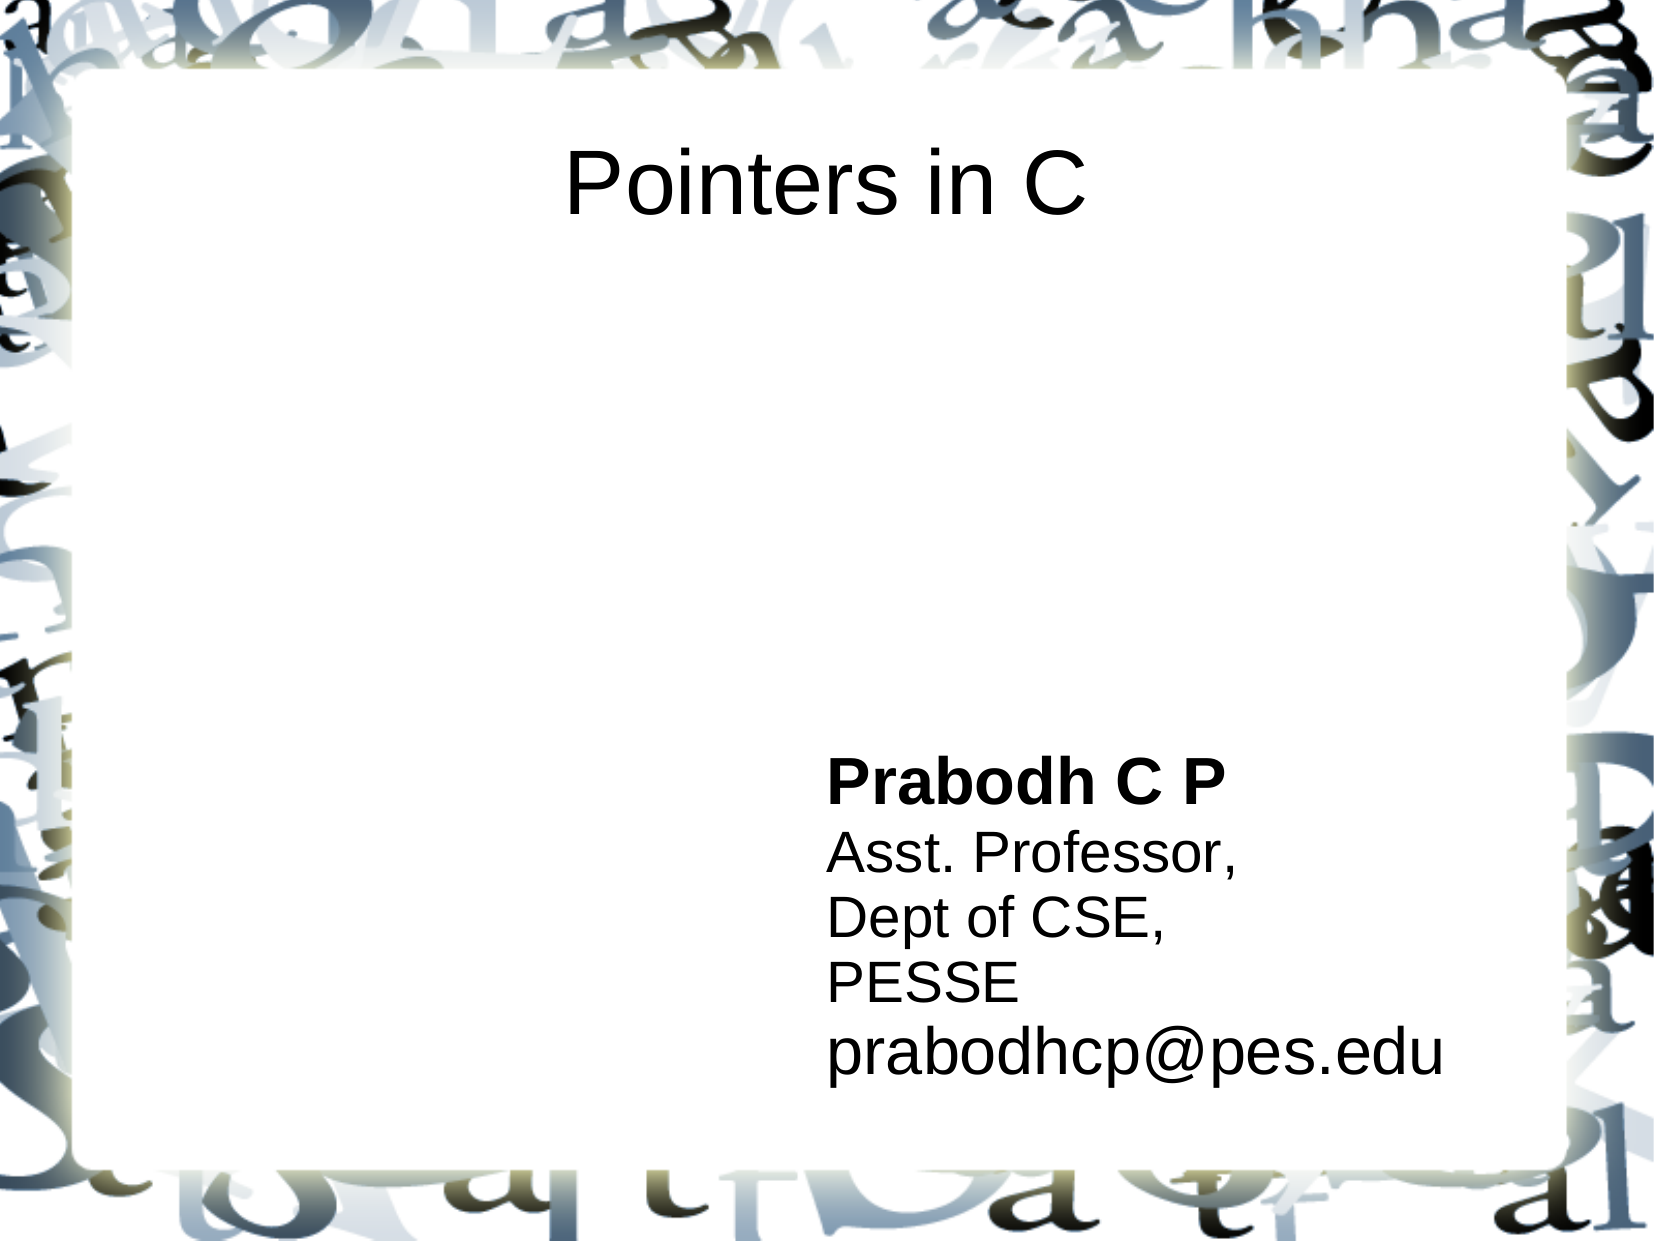

# Pointers in C
Prabodh C P
Asst. Professor,
Dept of CSE,
PESSE
prabodhcp@pes.edu